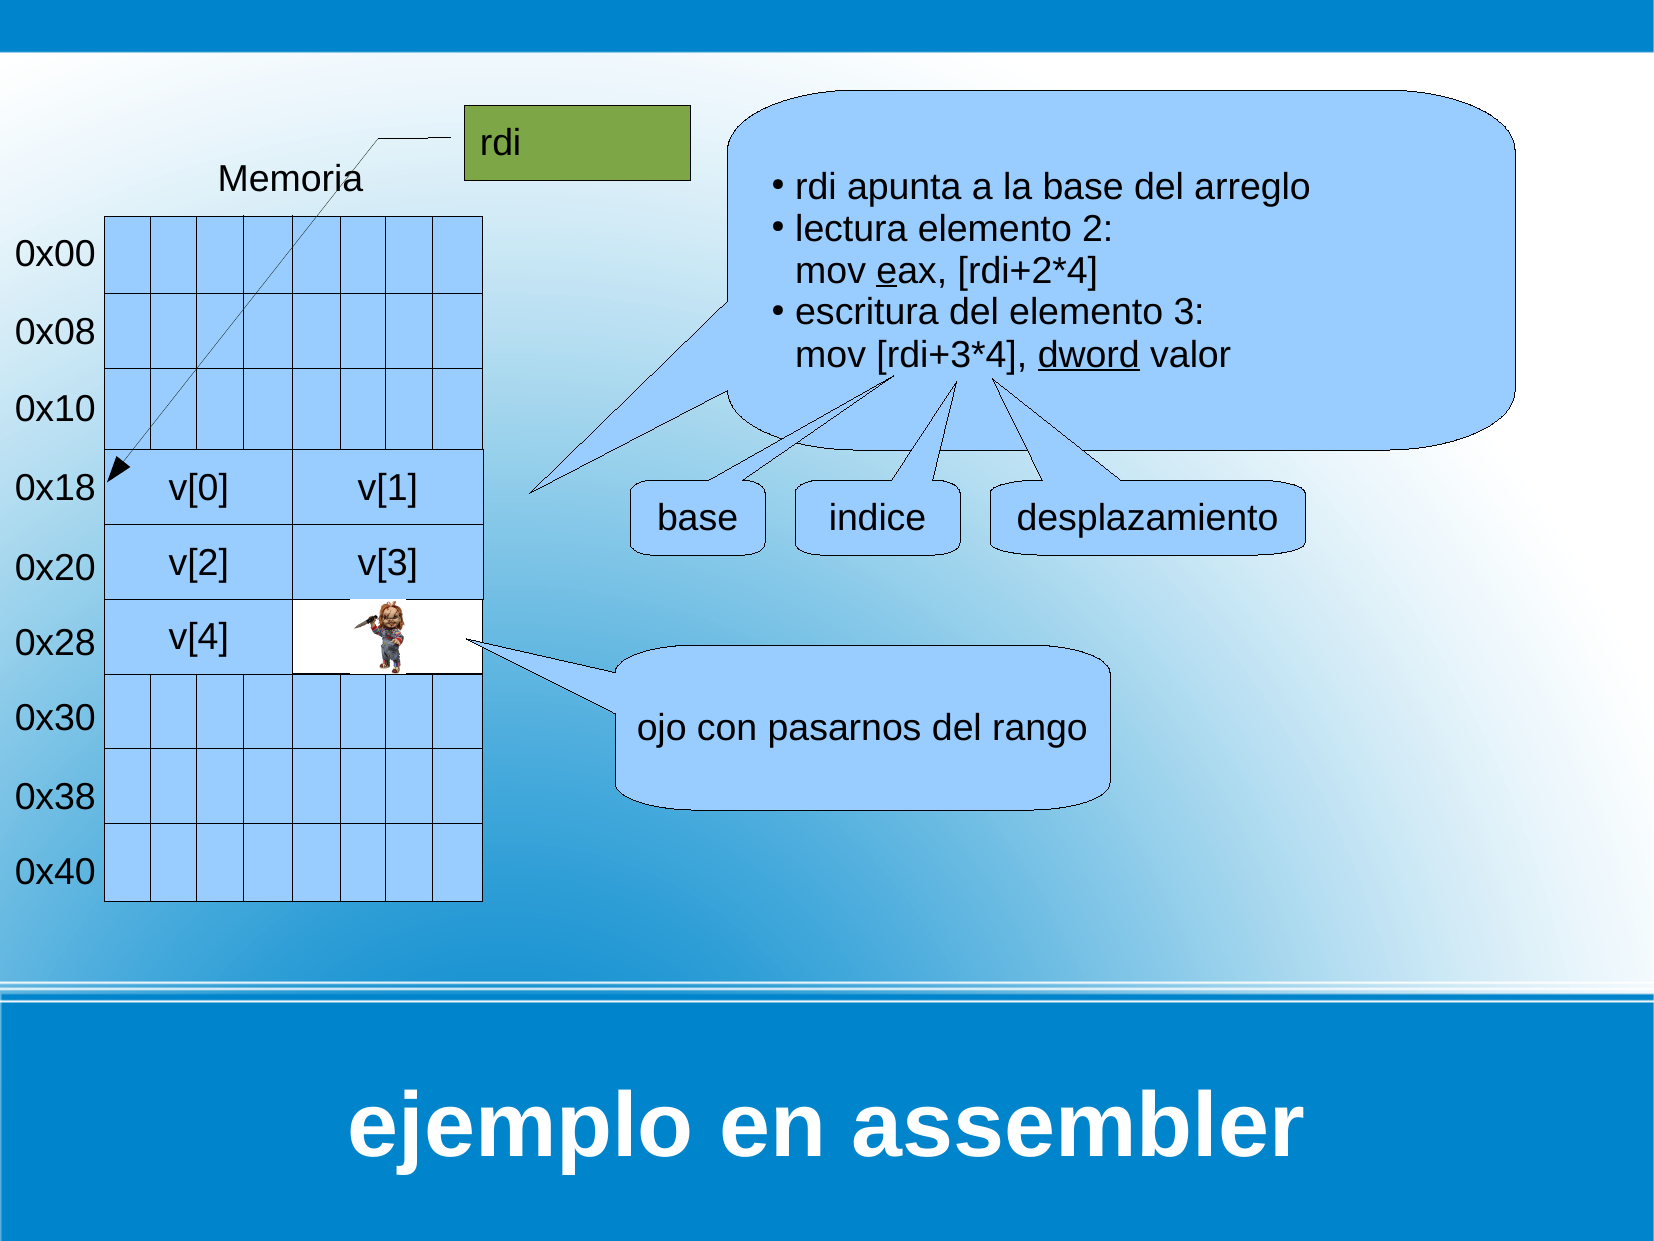

rdi apunta a la base del arreglo
 lectura elemento 2:
 mov eax, [rdi+2*4]
 escritura del elemento 3:
 mov [rdi+3*4], dword valor
rdi
Memoria
0x00
0x08
0x10
v[0]
v[1]
0x18
base
indice
desplazamiento
v[2]
v[3]
0x20
v[4]
0x28
ojo con pasarnos del rango
0x30
0x38
0x40
# ejemplo en assembler